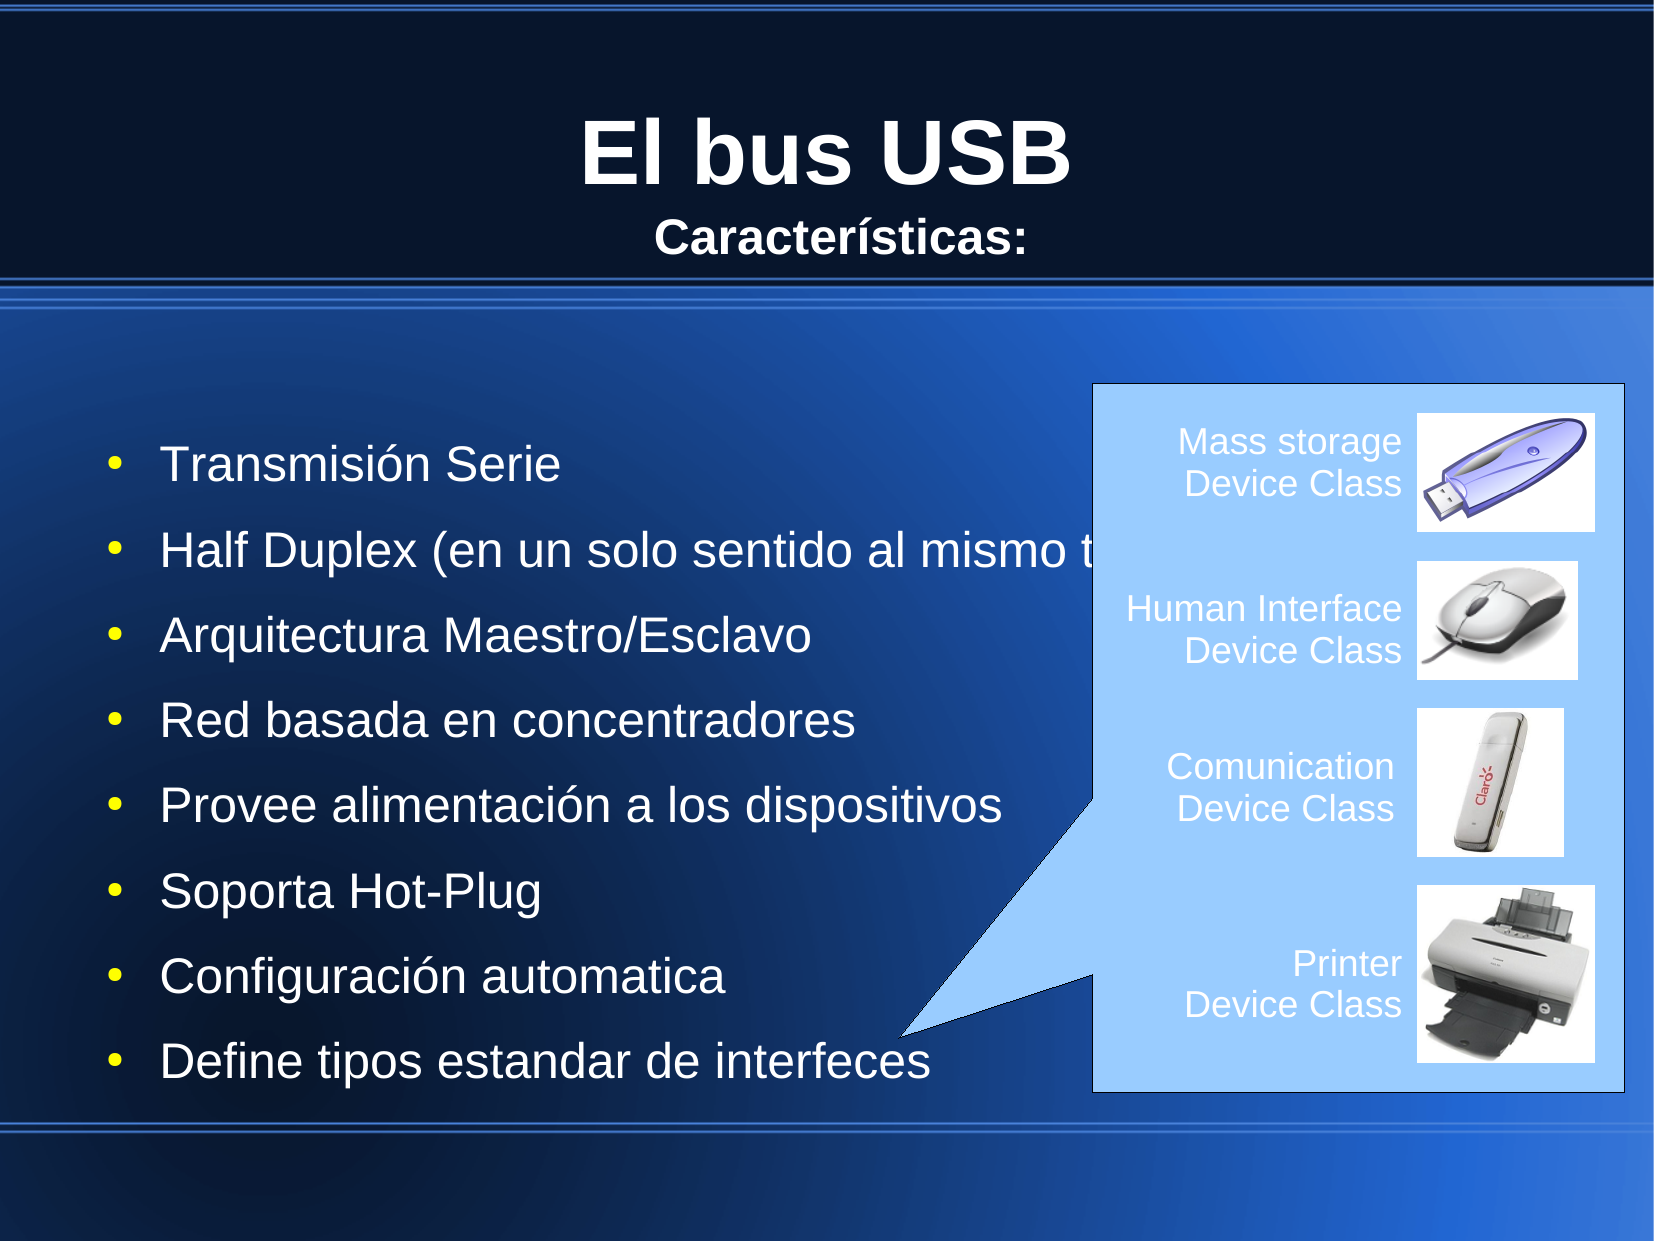

# El bus USB
Características:
Mass storage
Device Class
Transmisión Serie
Half Duplex (en un solo sentido al mismo tiempo)
Arquitectura Maestro/Esclavo
Red basada en concentradores
Provee alimentación a los dispositivos
Soporta Hot-Plug
Configuración automatica
Define tipos estandar de interfeces
Human Interface
Device Class
Comunication
Device Class
Printer
Device Class